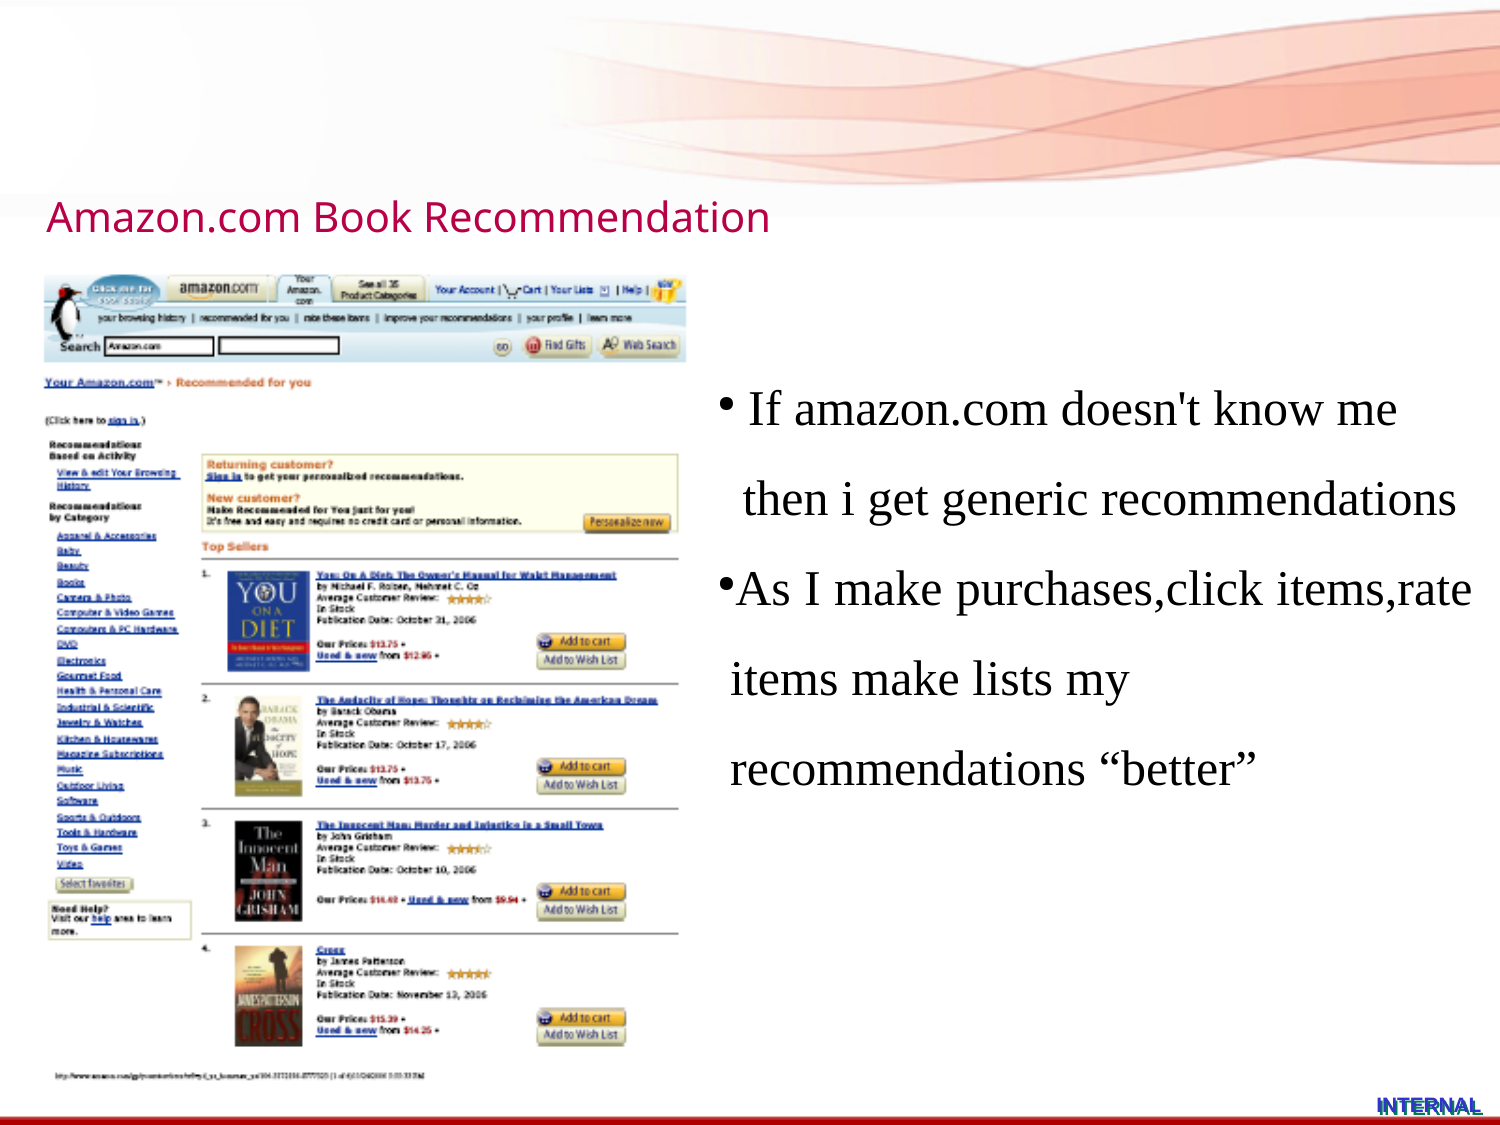

Amazon.com Book Recommendation
 If amazon.com doesn't know me then i get generic recommendations
As I make purchases,click items,rate items make lists my recommendations “better”